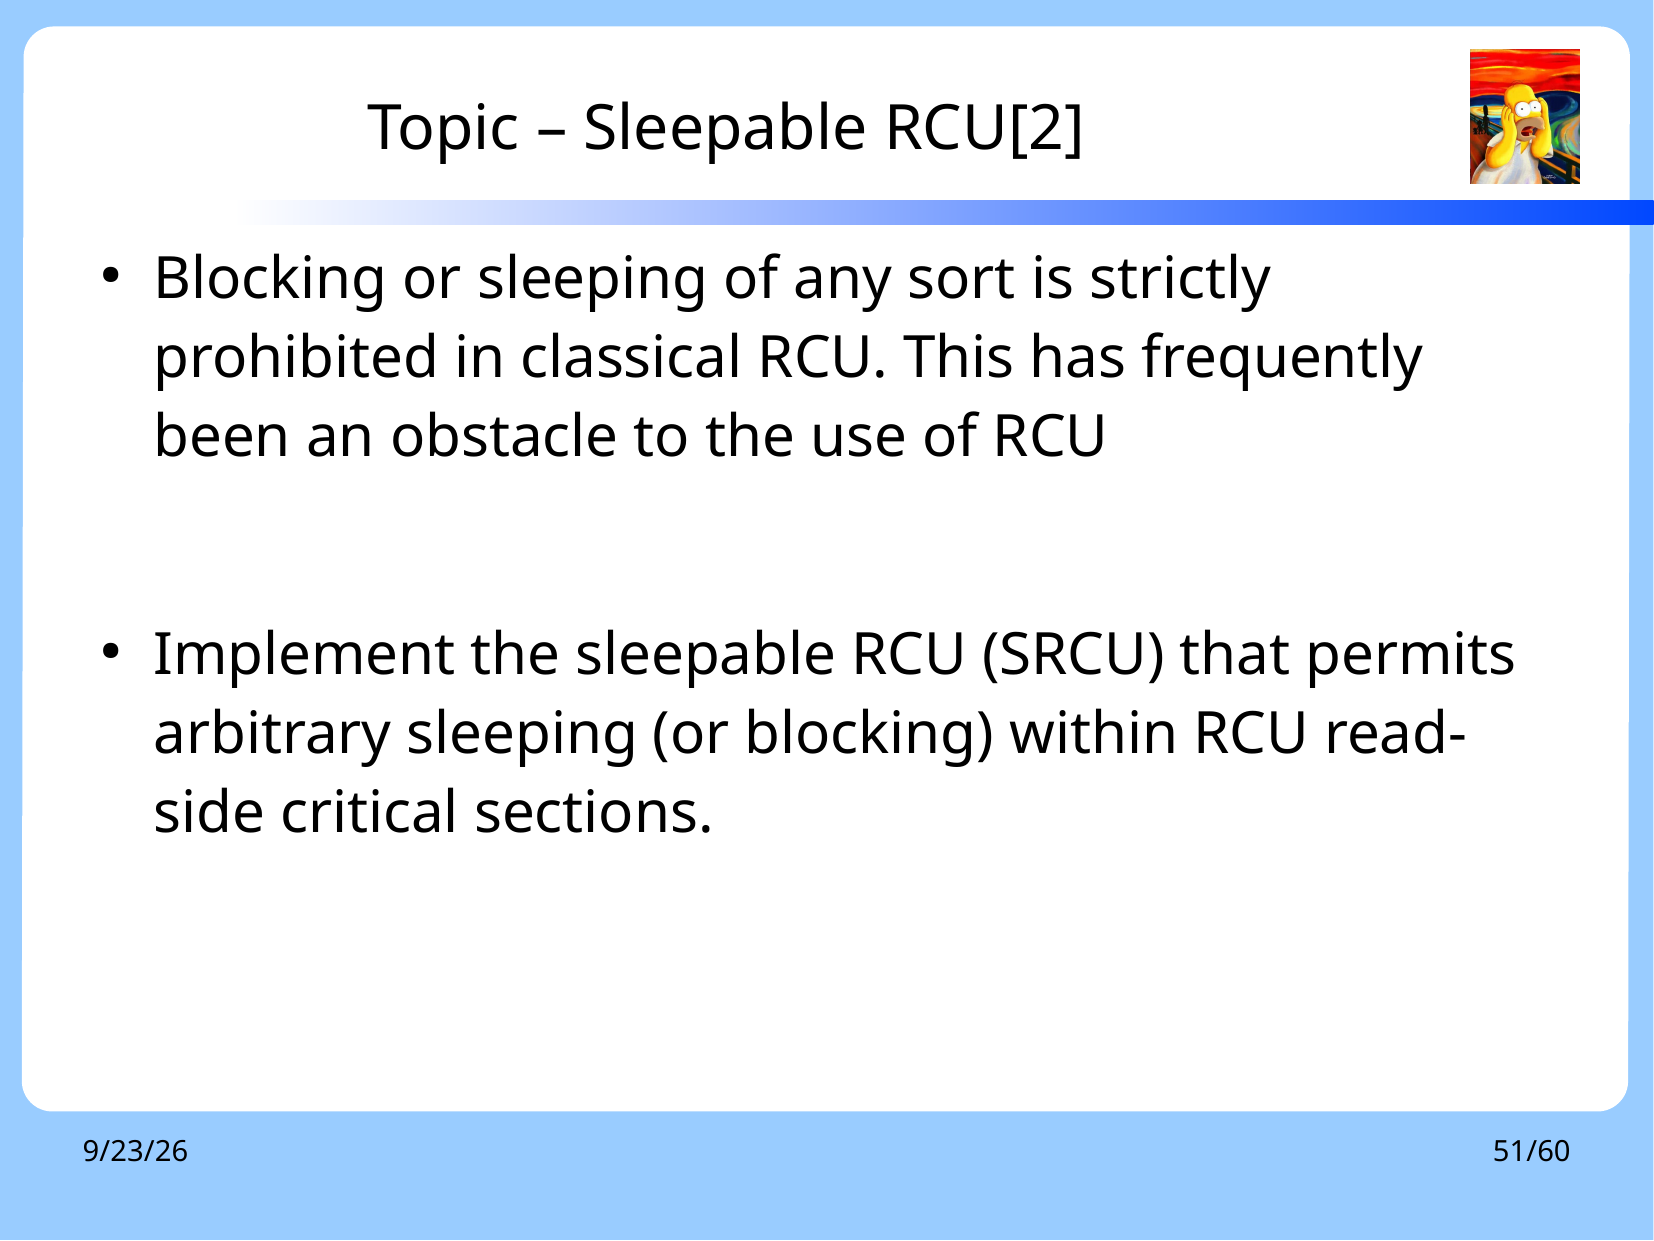

# Topic – Sleepable RCU[2]
Blocking or sleeping of any sort is strictly prohibited in classical RCU. This has frequently been an obstacle to the use of RCU
Implement the sleepable RCU (SRCU) that permits arbitrary sleeping (or blocking) within RCU read-side critical sections.
51